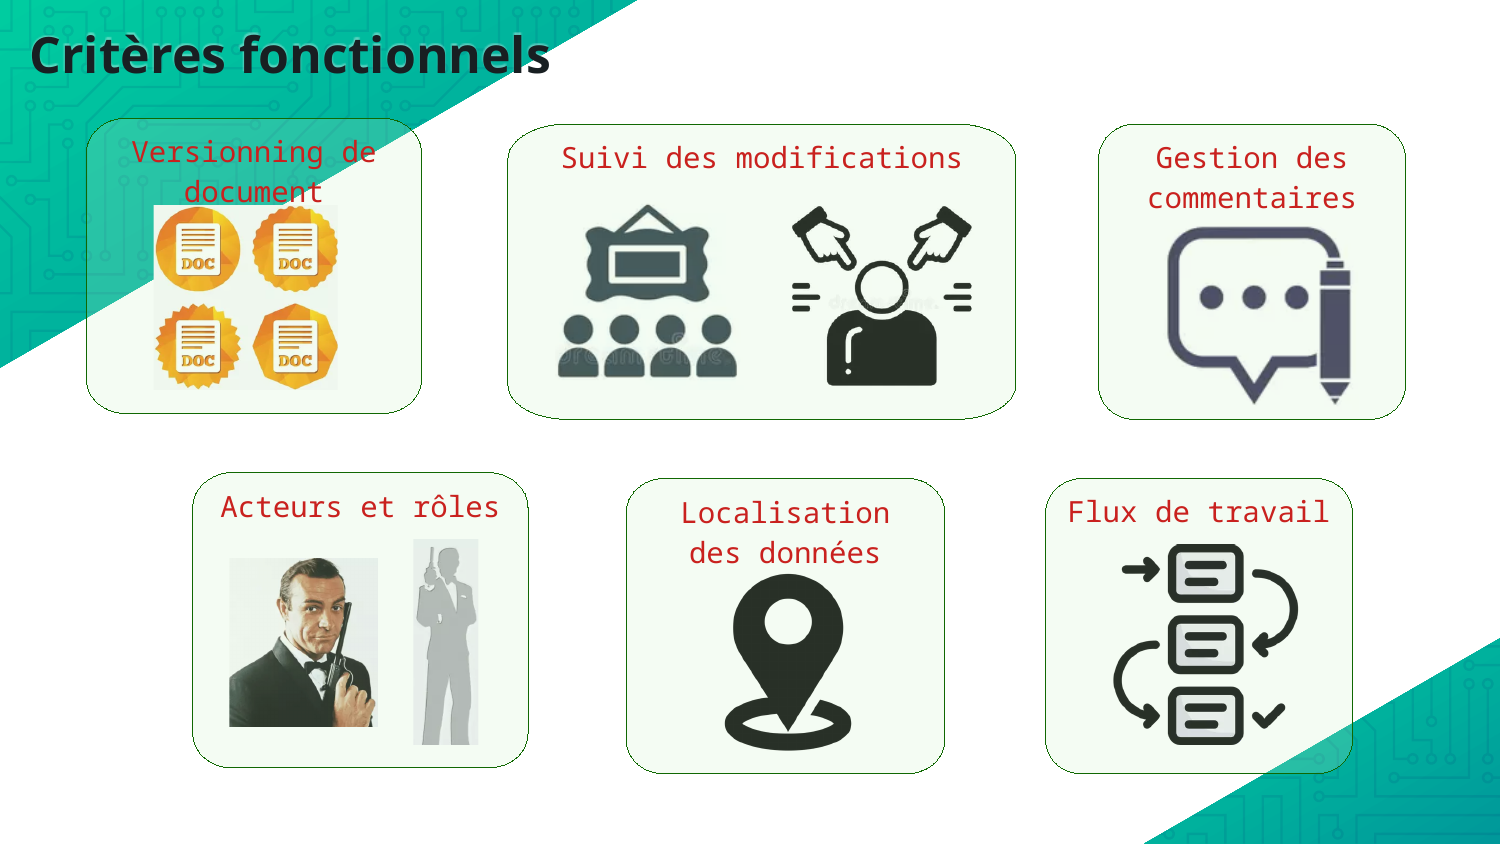

# Critères fonctionnels
Versionning de document
Suivi des modifications
Gestion des commentaires
Acteurs et rôles
Localisation
des données
Flux de travail